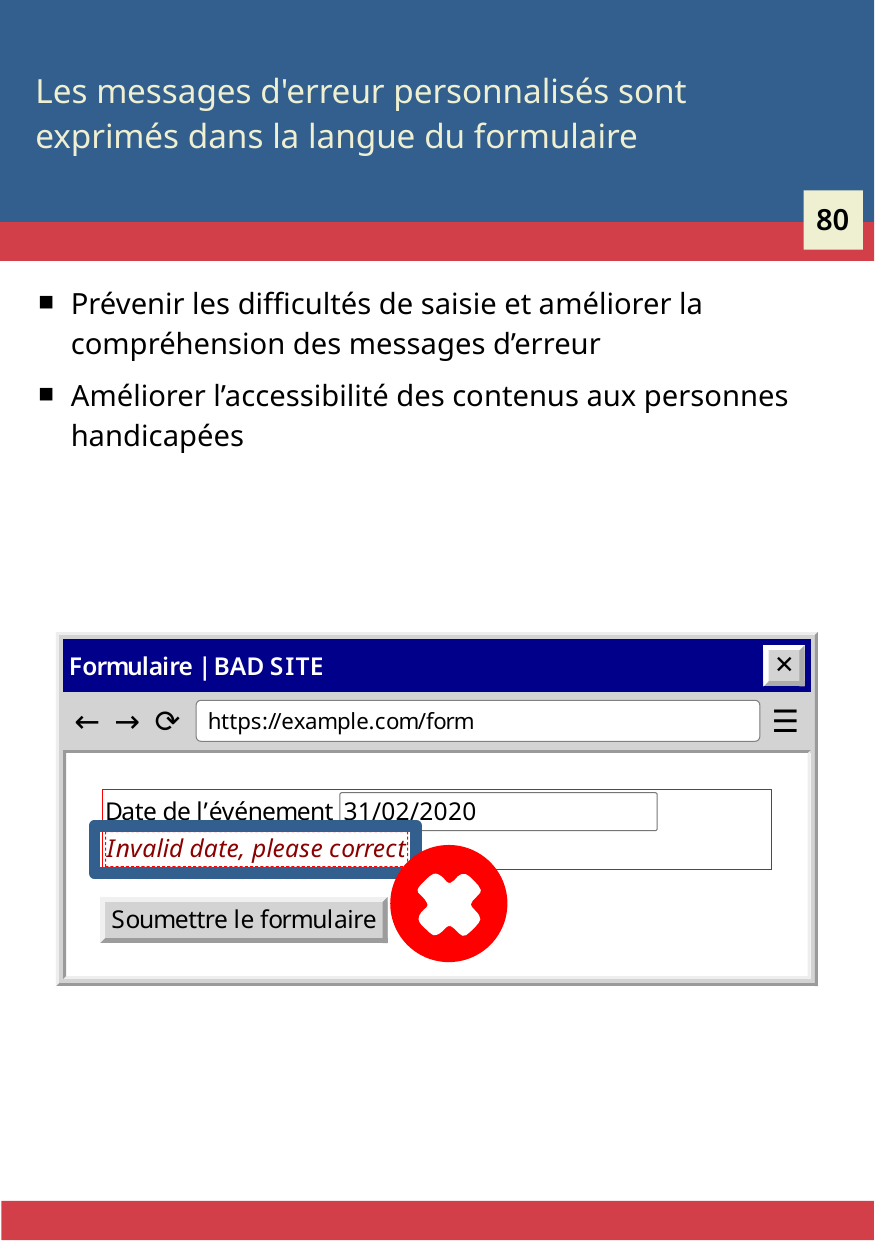

# Les messages d'erreur personnalisés sont exprimés dans la langue du formulaire
80
Prévenir les difficultés de saisie et améliorer la compréhension des messages d’erreur
Améliorer l’accessibilité des contenus aux personnes handicapées